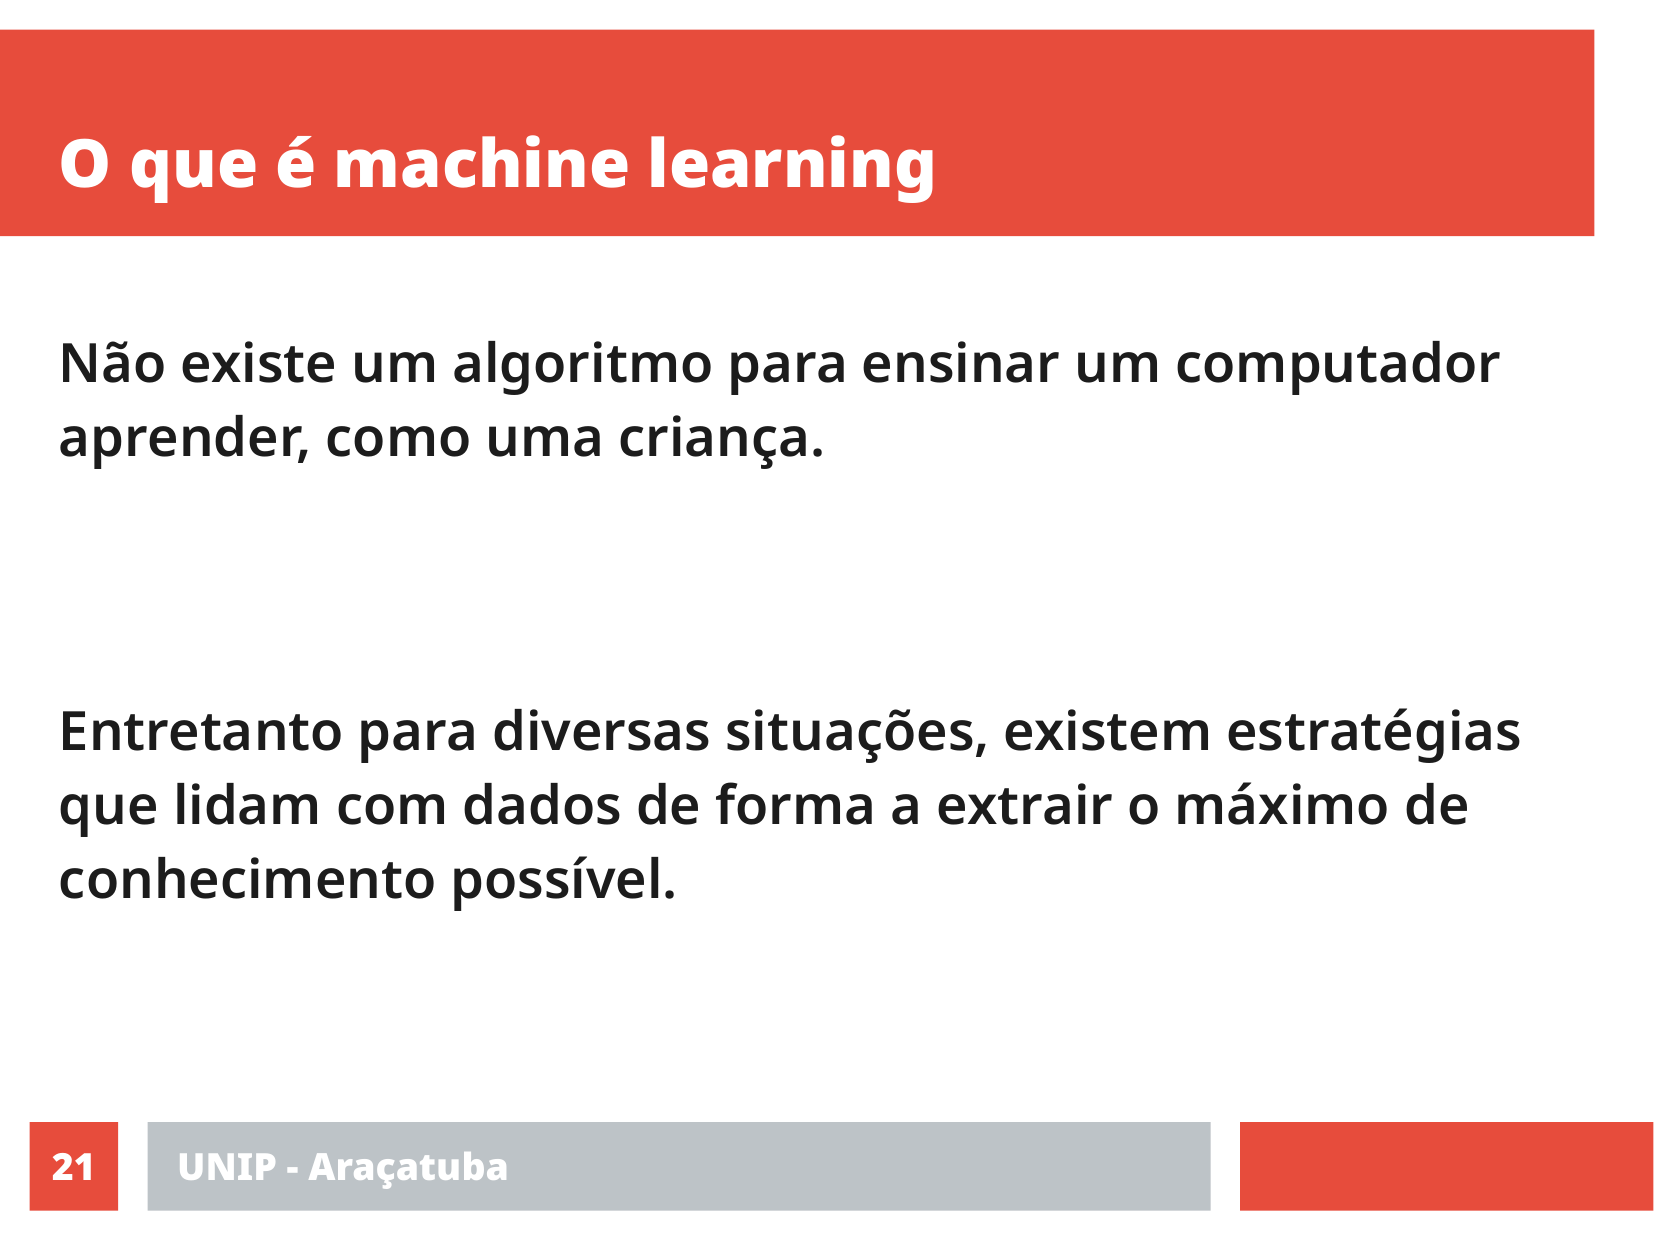

# O que é machine learning
Não existe um algoritmo para ensinar um computador aprender, como uma criança.
Entretanto para diversas situações, existem estratégias que lidam com dados de forma a extrair o máximo de conhecimento possível.
21
UNIP - Araçatuba